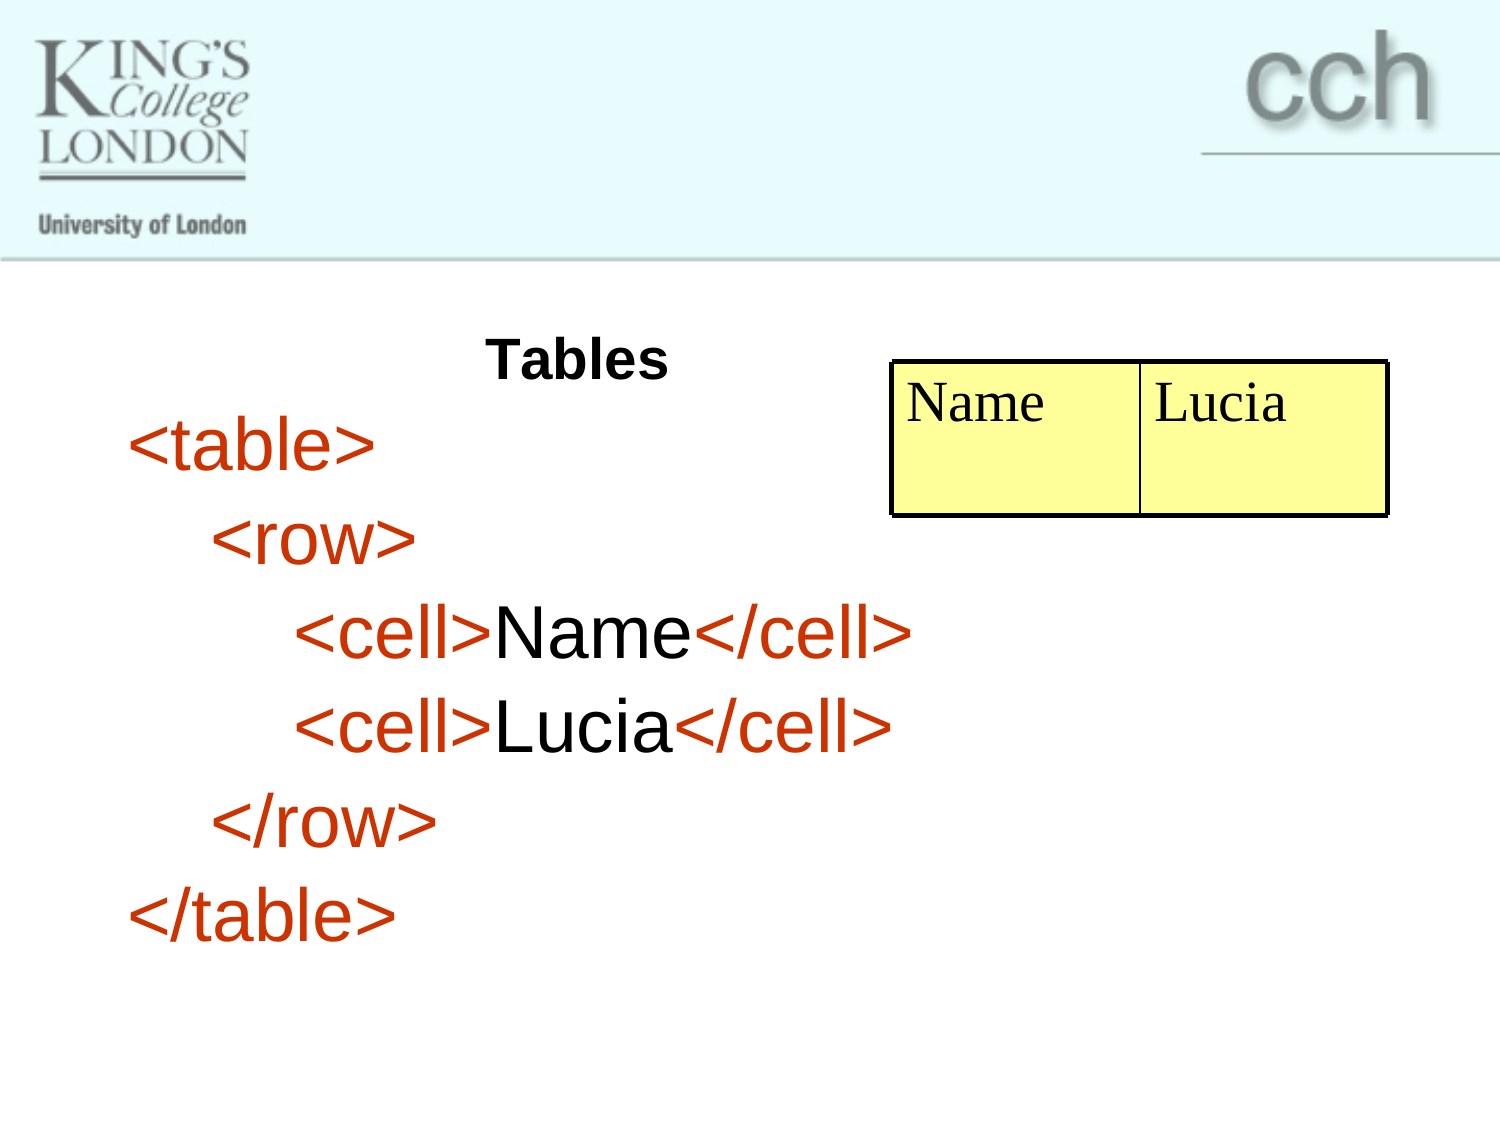

# Tables
<table>
 <row>
 <cell>Name</cell>
 <cell>Lucia</cell>
 </row>
</table>
Name
Lucia